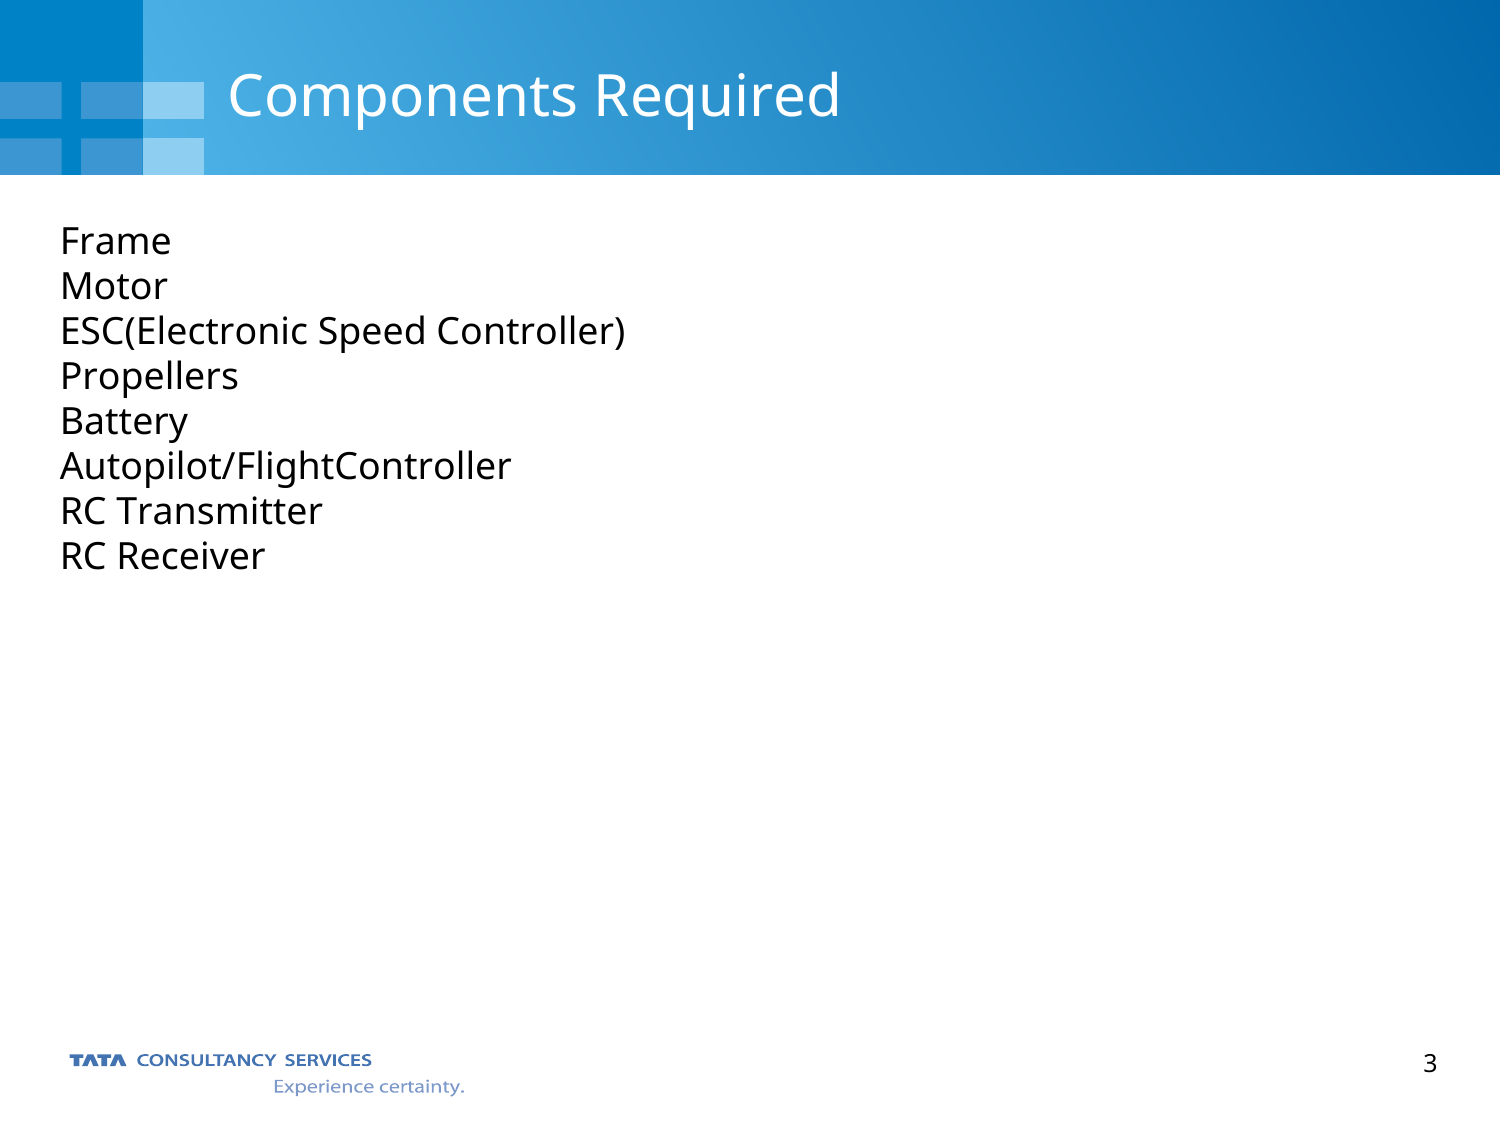

Components Required
Frame
Motor
ESC(Electronic Speed Controller)
Propellers
Battery
Autopilot/FlightController
RC Transmitter
RC Receiver